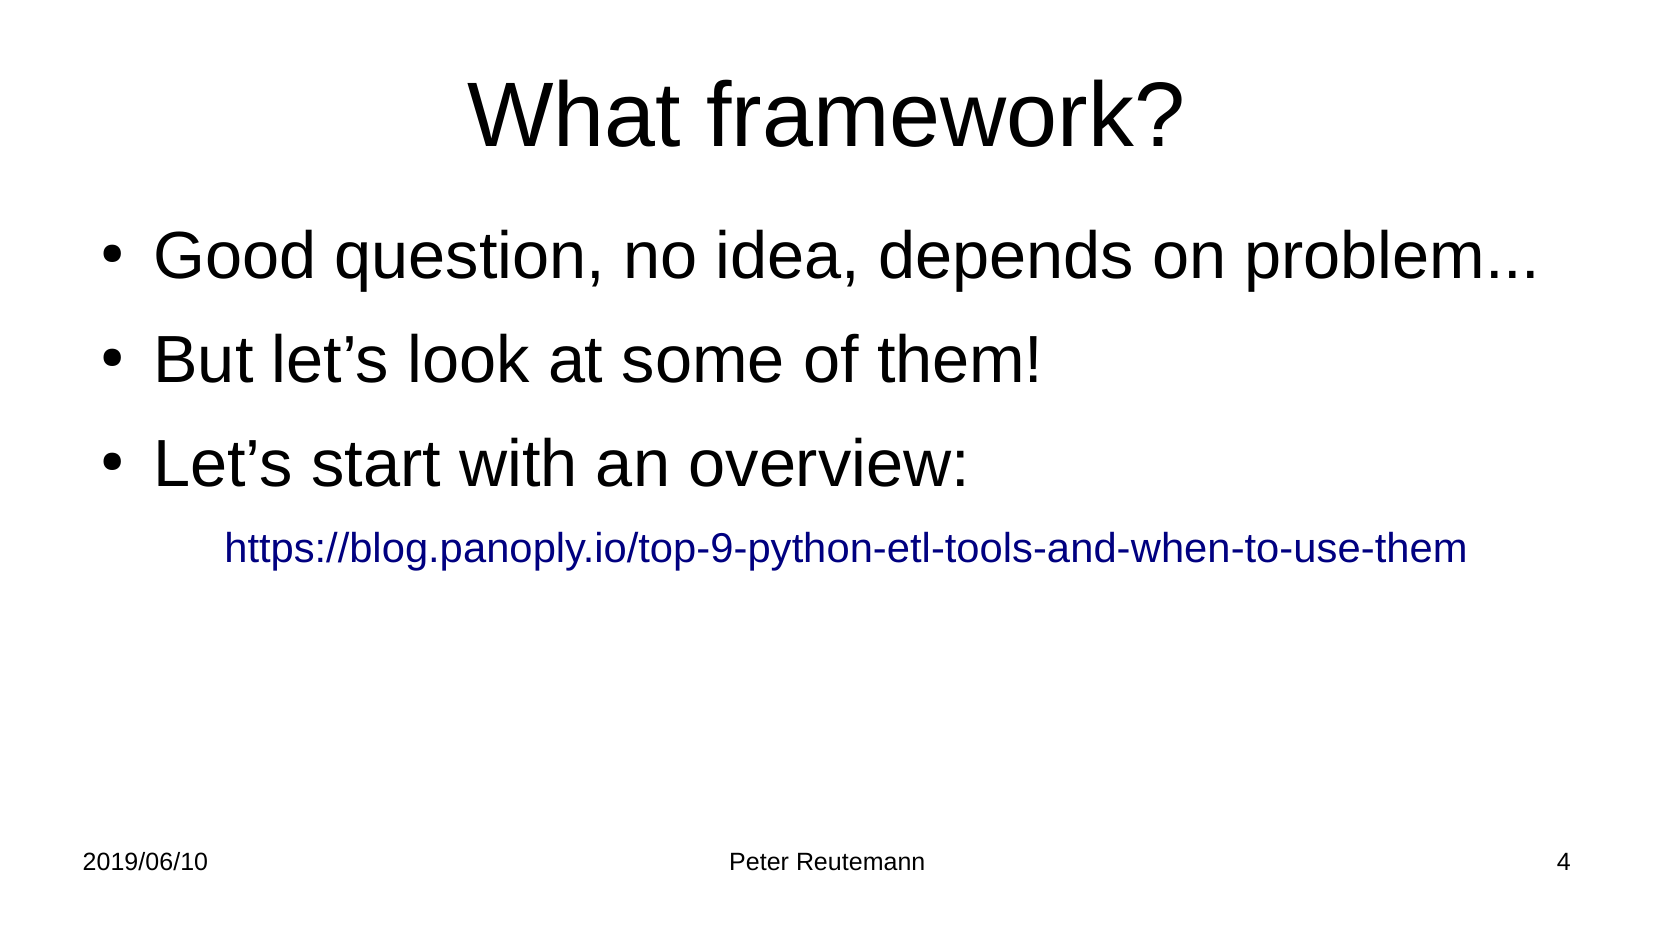

# What framework?
Good question, no idea, depends on problem...
But let’s look at some of them!
Let’s start with an overview:
https://blog.panoply.io/top-9-python-etl-tools-and-when-to-use-them
2019/06/10
Peter Reutemann
4